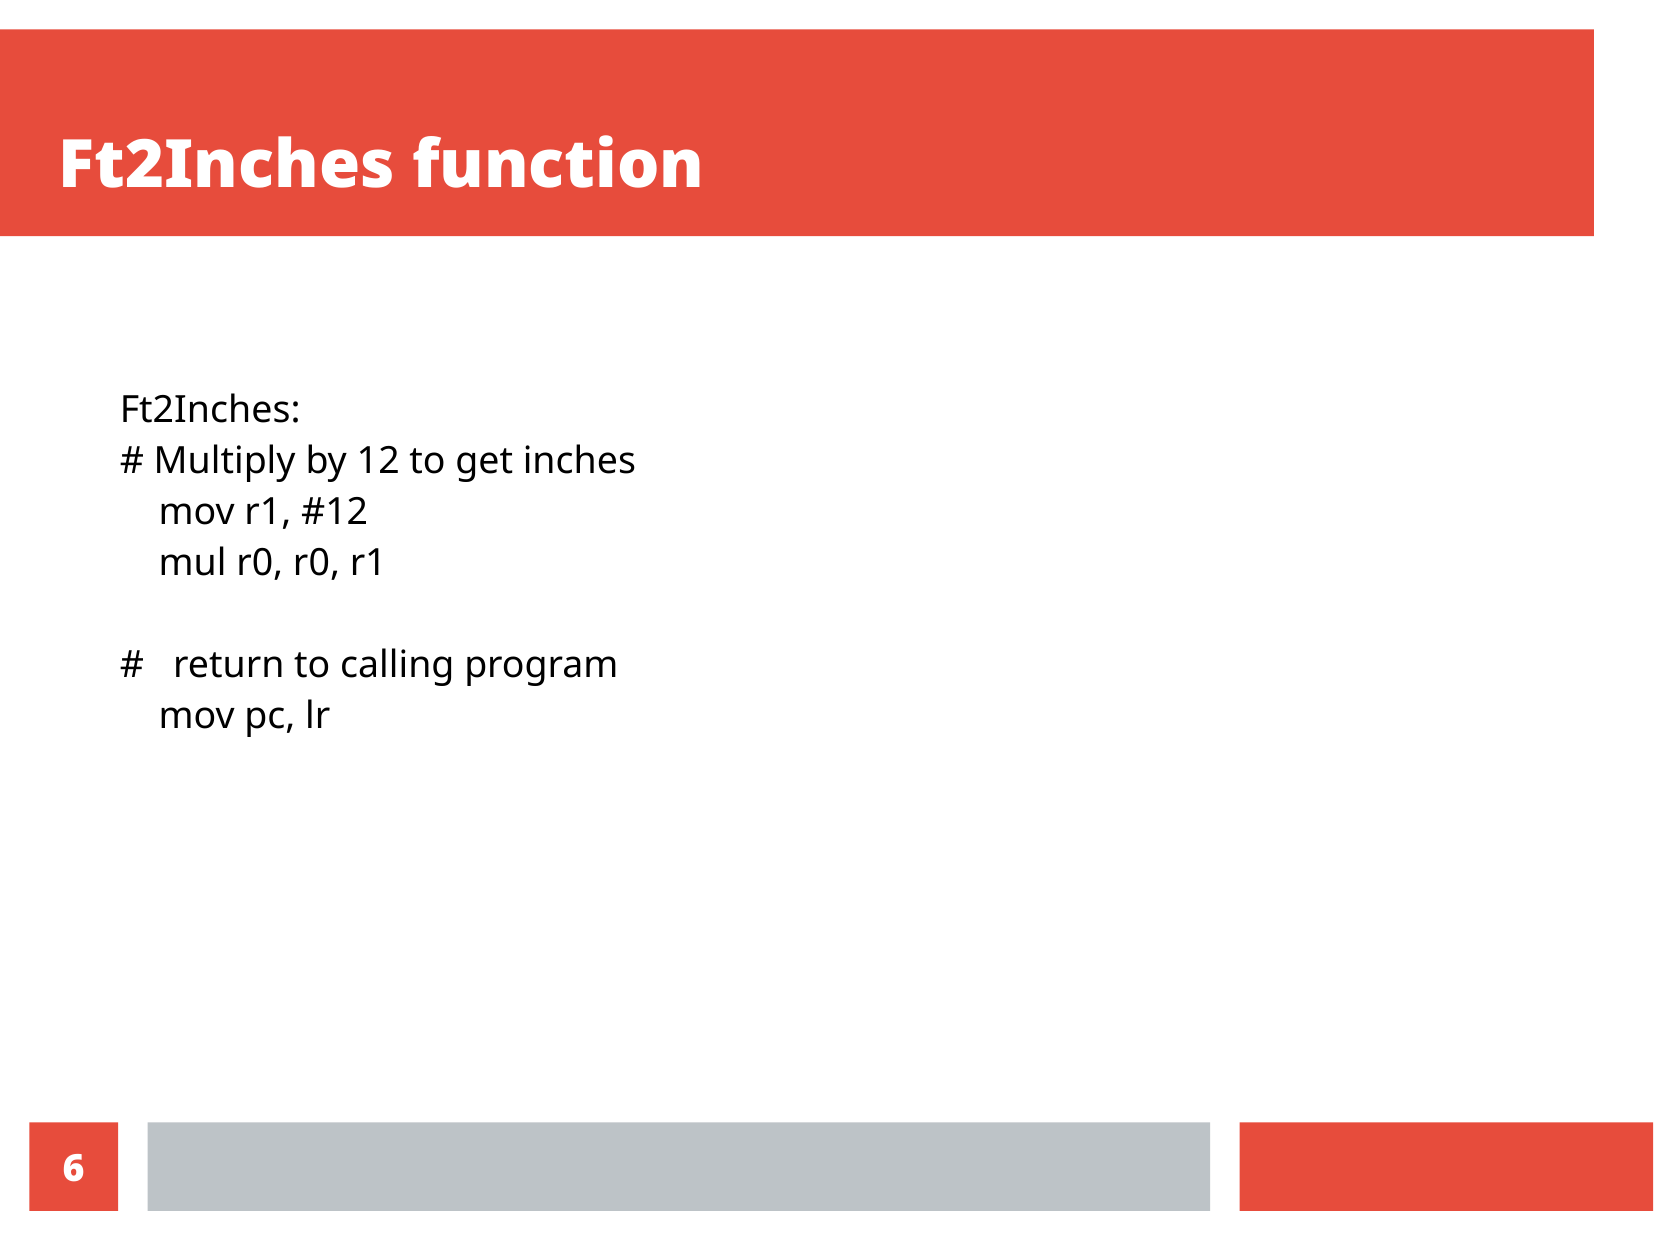

# Ft2Inches function
Ft2Inches:
# Multiply by 12 to get inches
 mov r1, #12
 mul r0, r0, r1
# return to calling program
 mov pc, lr
6